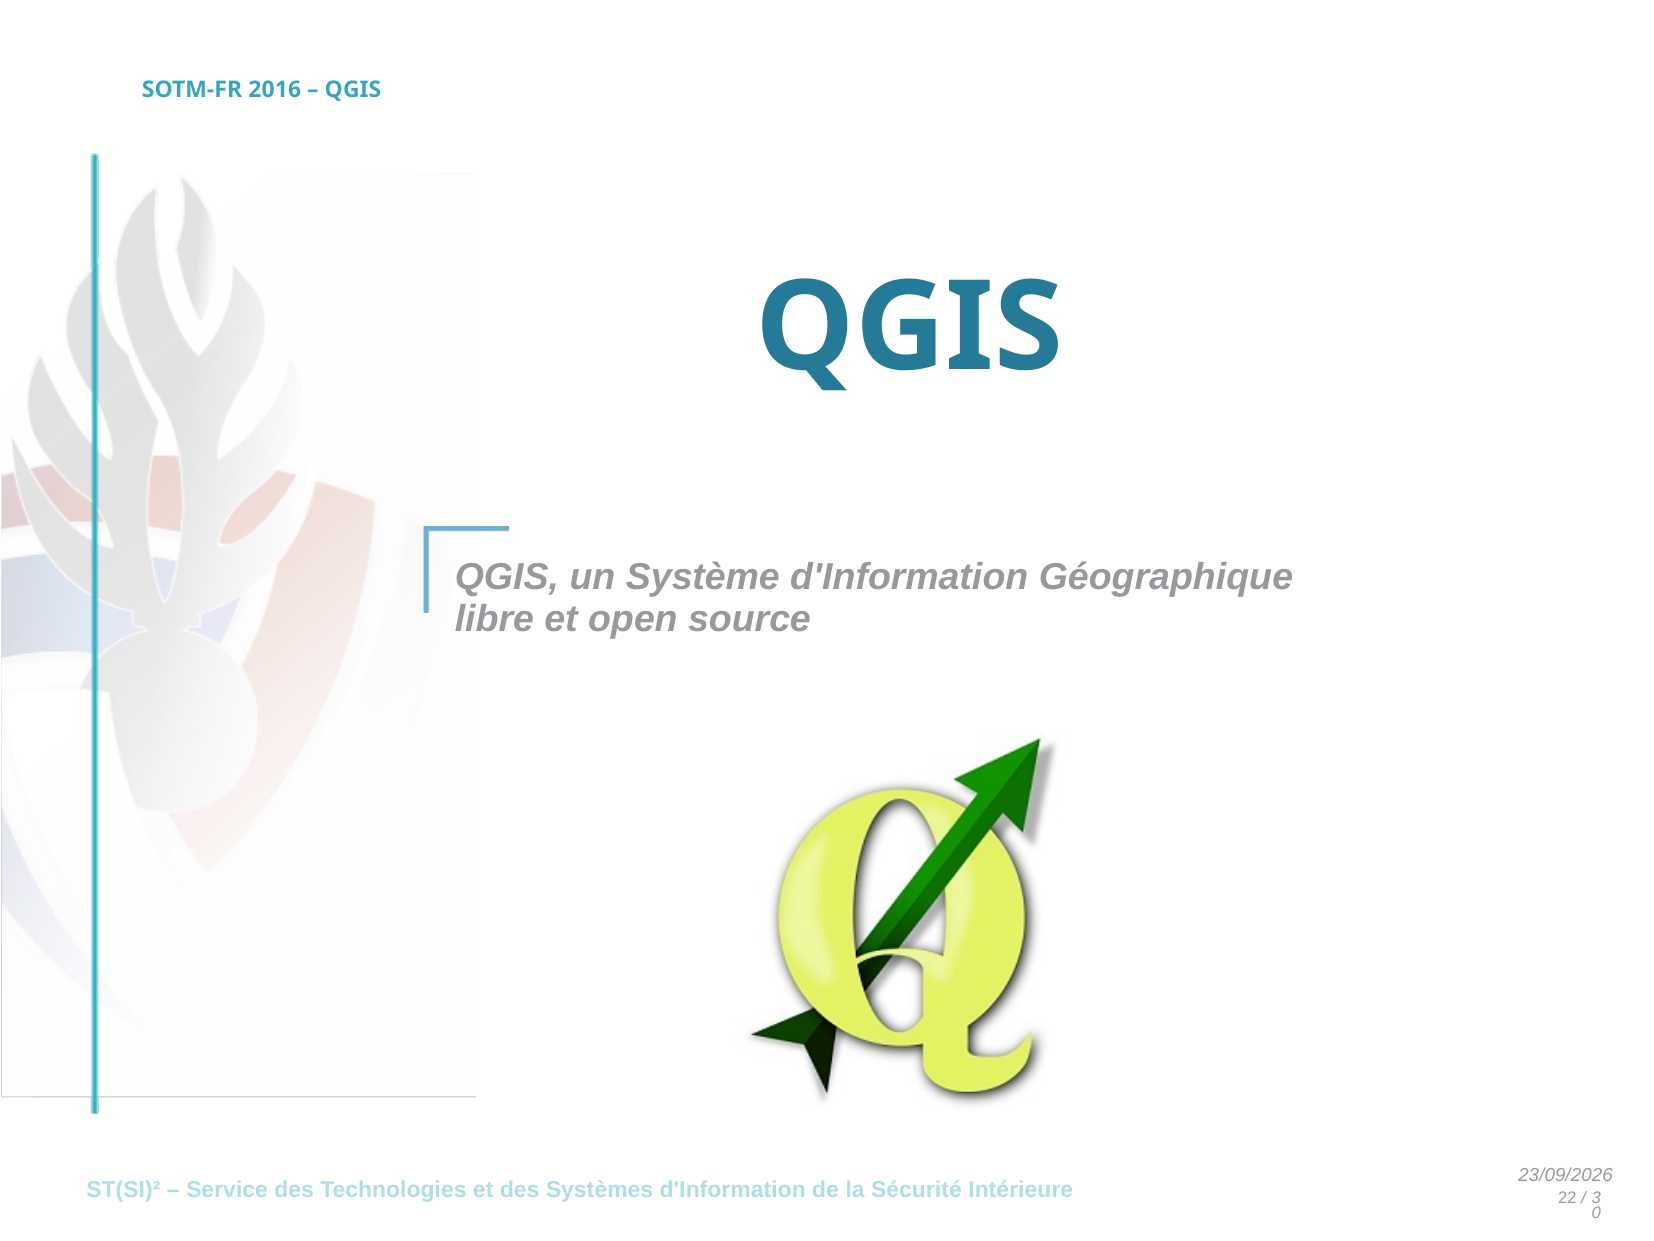

SOTM-FR 2016 – QGIS
# QGIS
QGIS, un Système d'Information Géographique
libre et open source